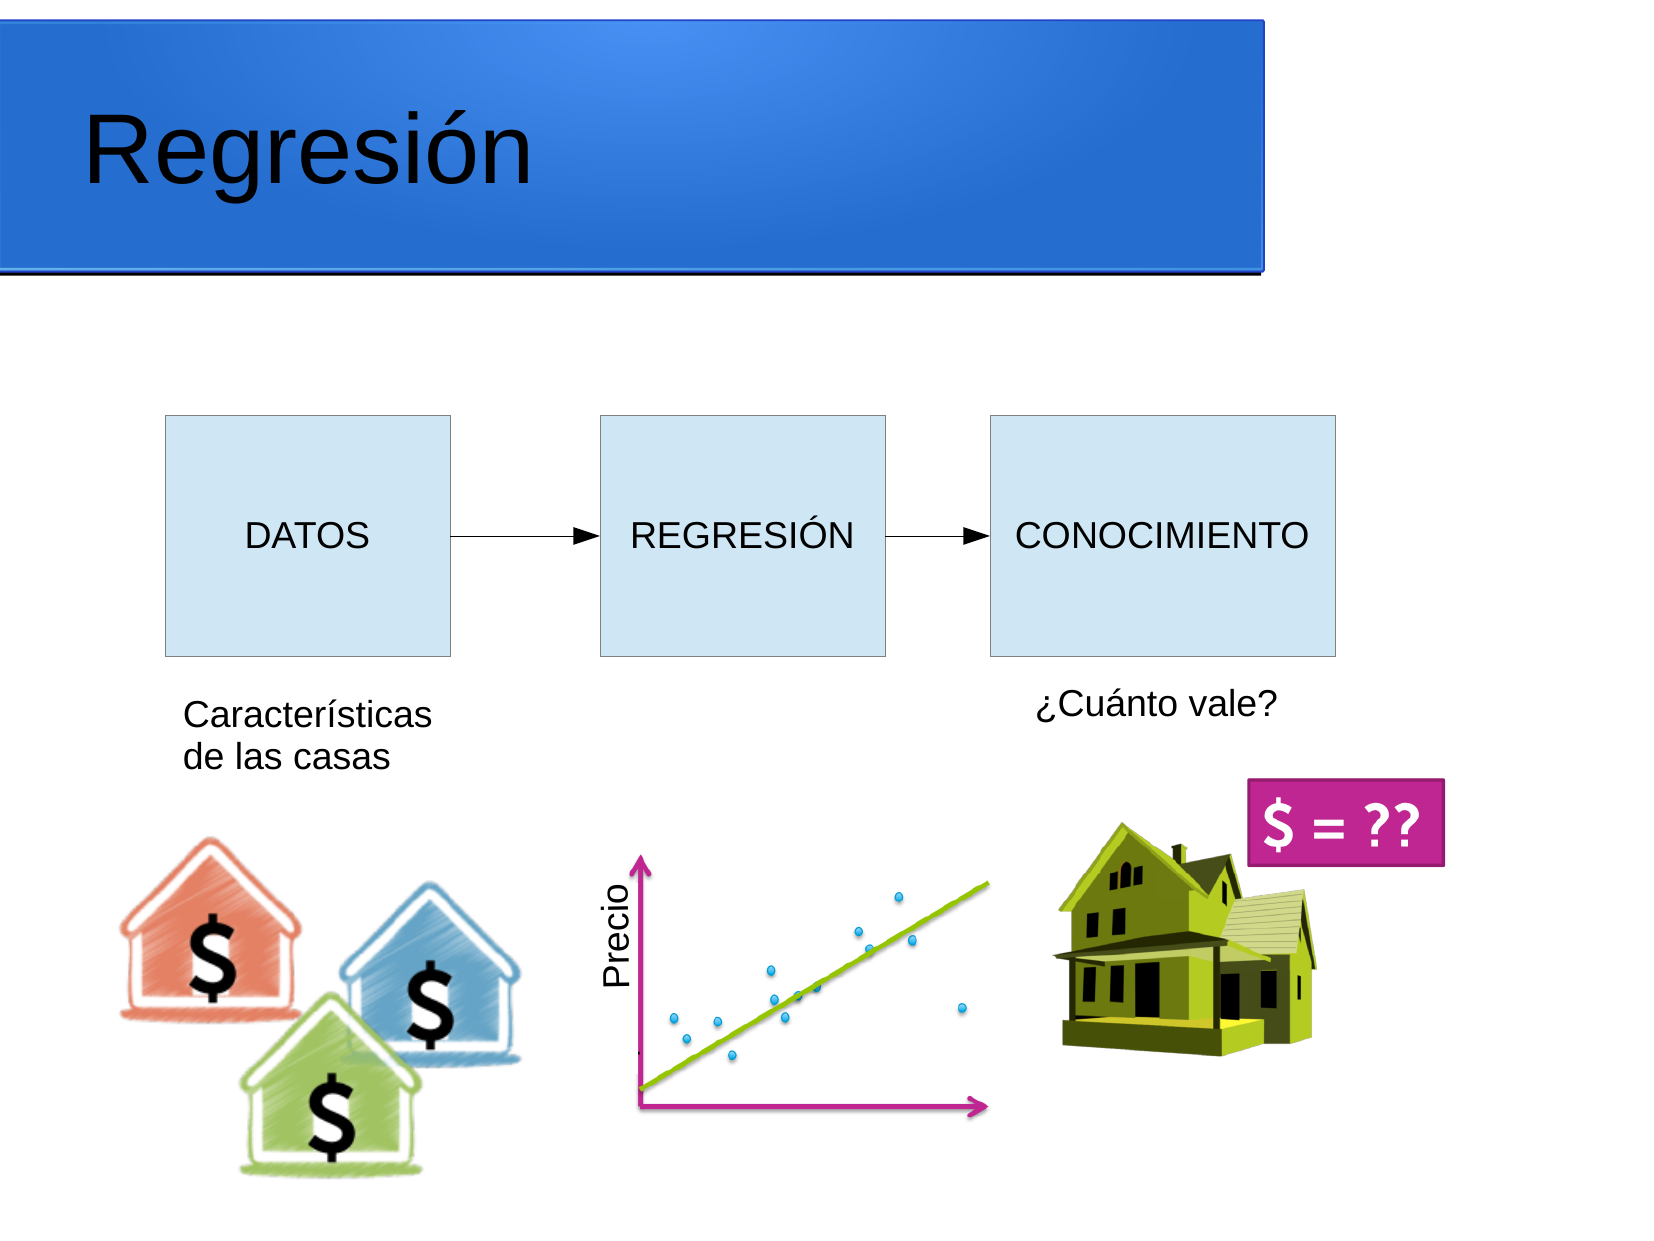

# Regresión
DATOS
REGRESIÓN
CONOCIMIENTO
¿Cuánto vale?
Características de las casas
Precio